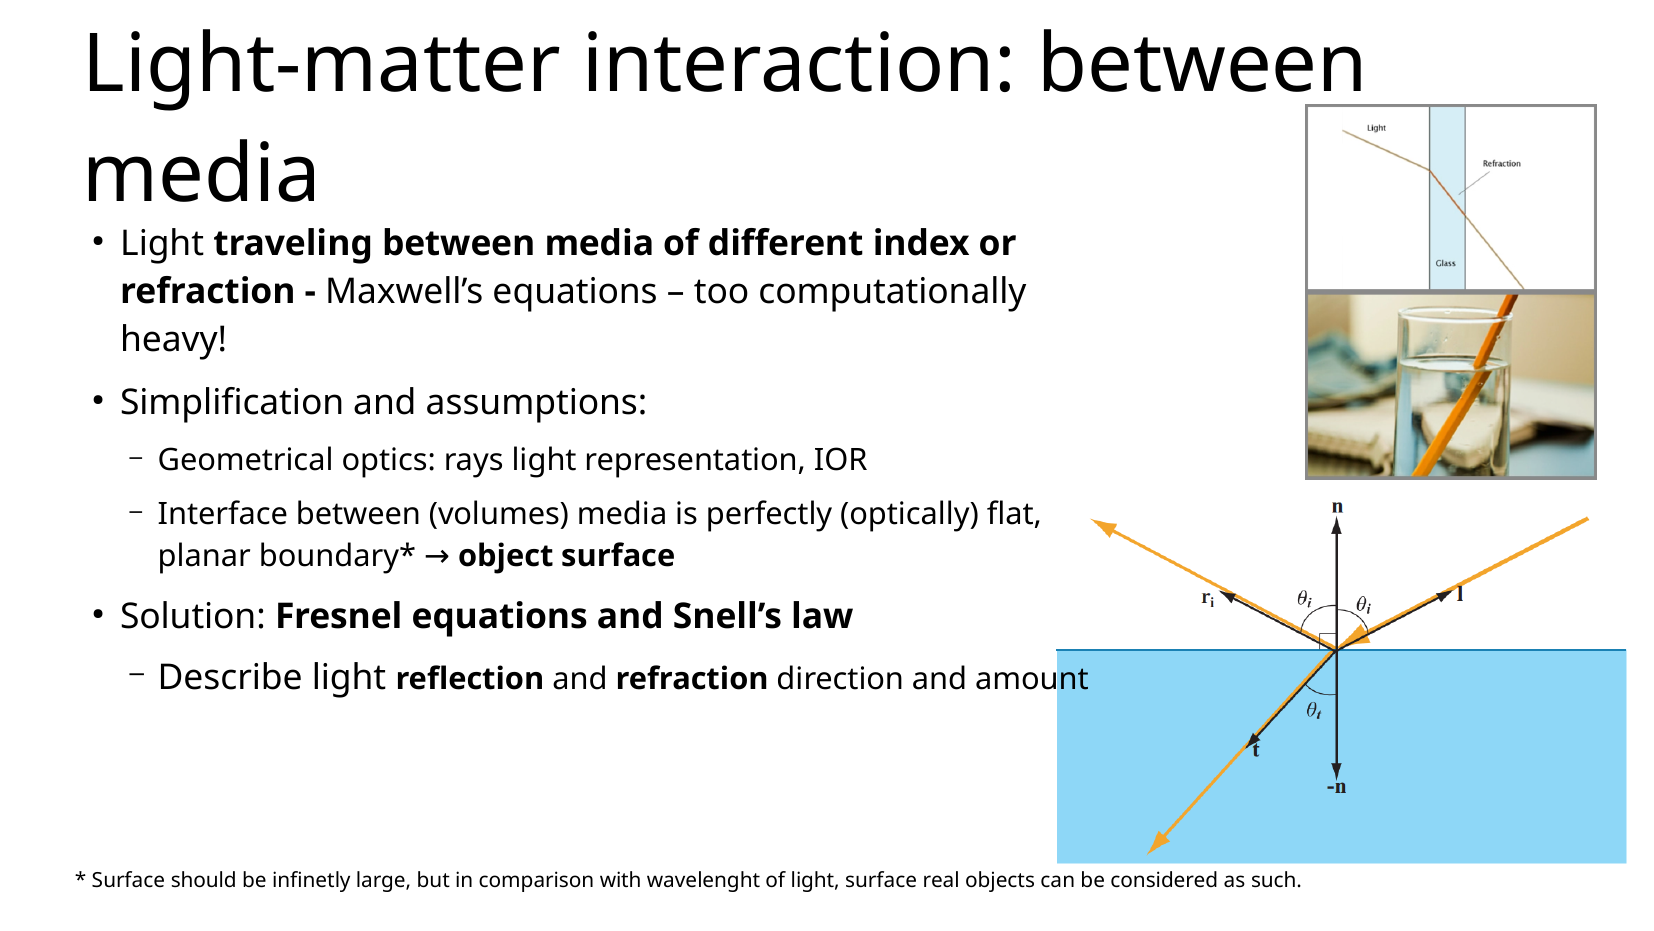

# Light-matter interaction: between media
Light traveling between media of different index or refraction - Maxwell’s equations – too computationally heavy!
Simplification and assumptions:
Geometrical optics: rays light representation, IOR
Interface between (volumes) media is perfectly (optically) flat, planar boundary* → object surface
Solution: Fresnel equations and Snell’s law
Describe light reflection and refraction direction and amount
* Surface should be infinetly large, but in comparison with wavelenght of light, surface real objects can be considered as such.